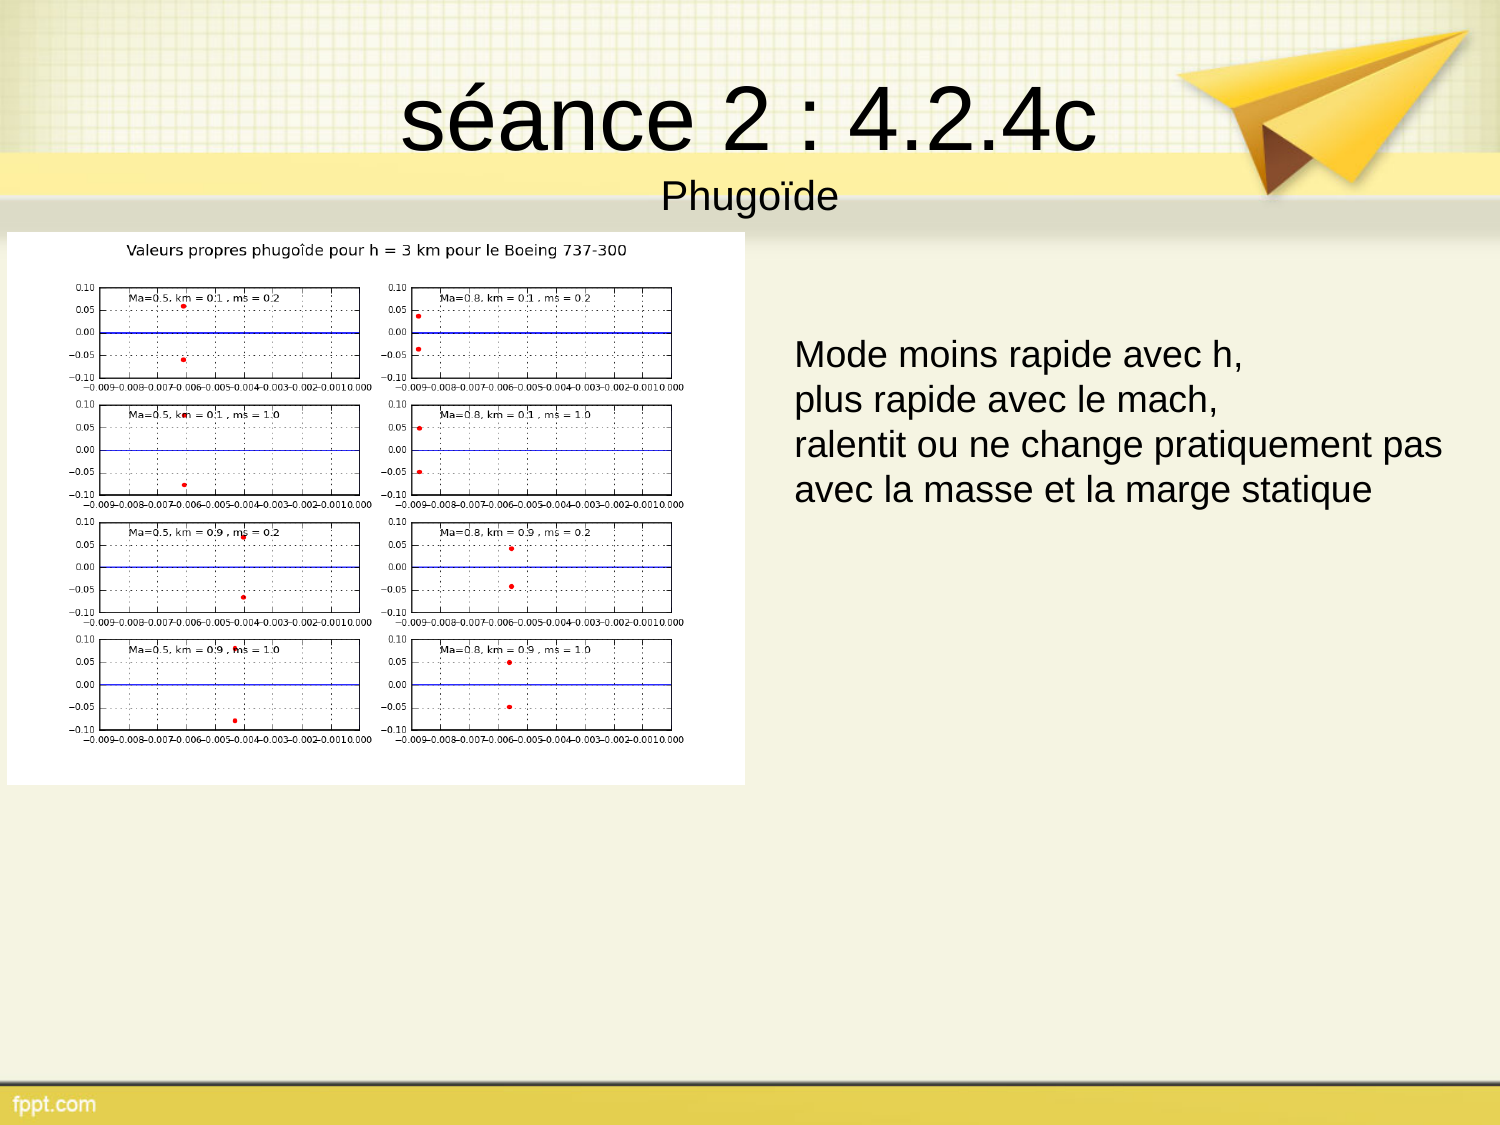

# séance 2 : 4.2.4c Phugoïde
Mode moins rapide avec h,
plus rapide avec le mach,
ralentit ou ne change pratiquement pas avec la masse et la marge statique